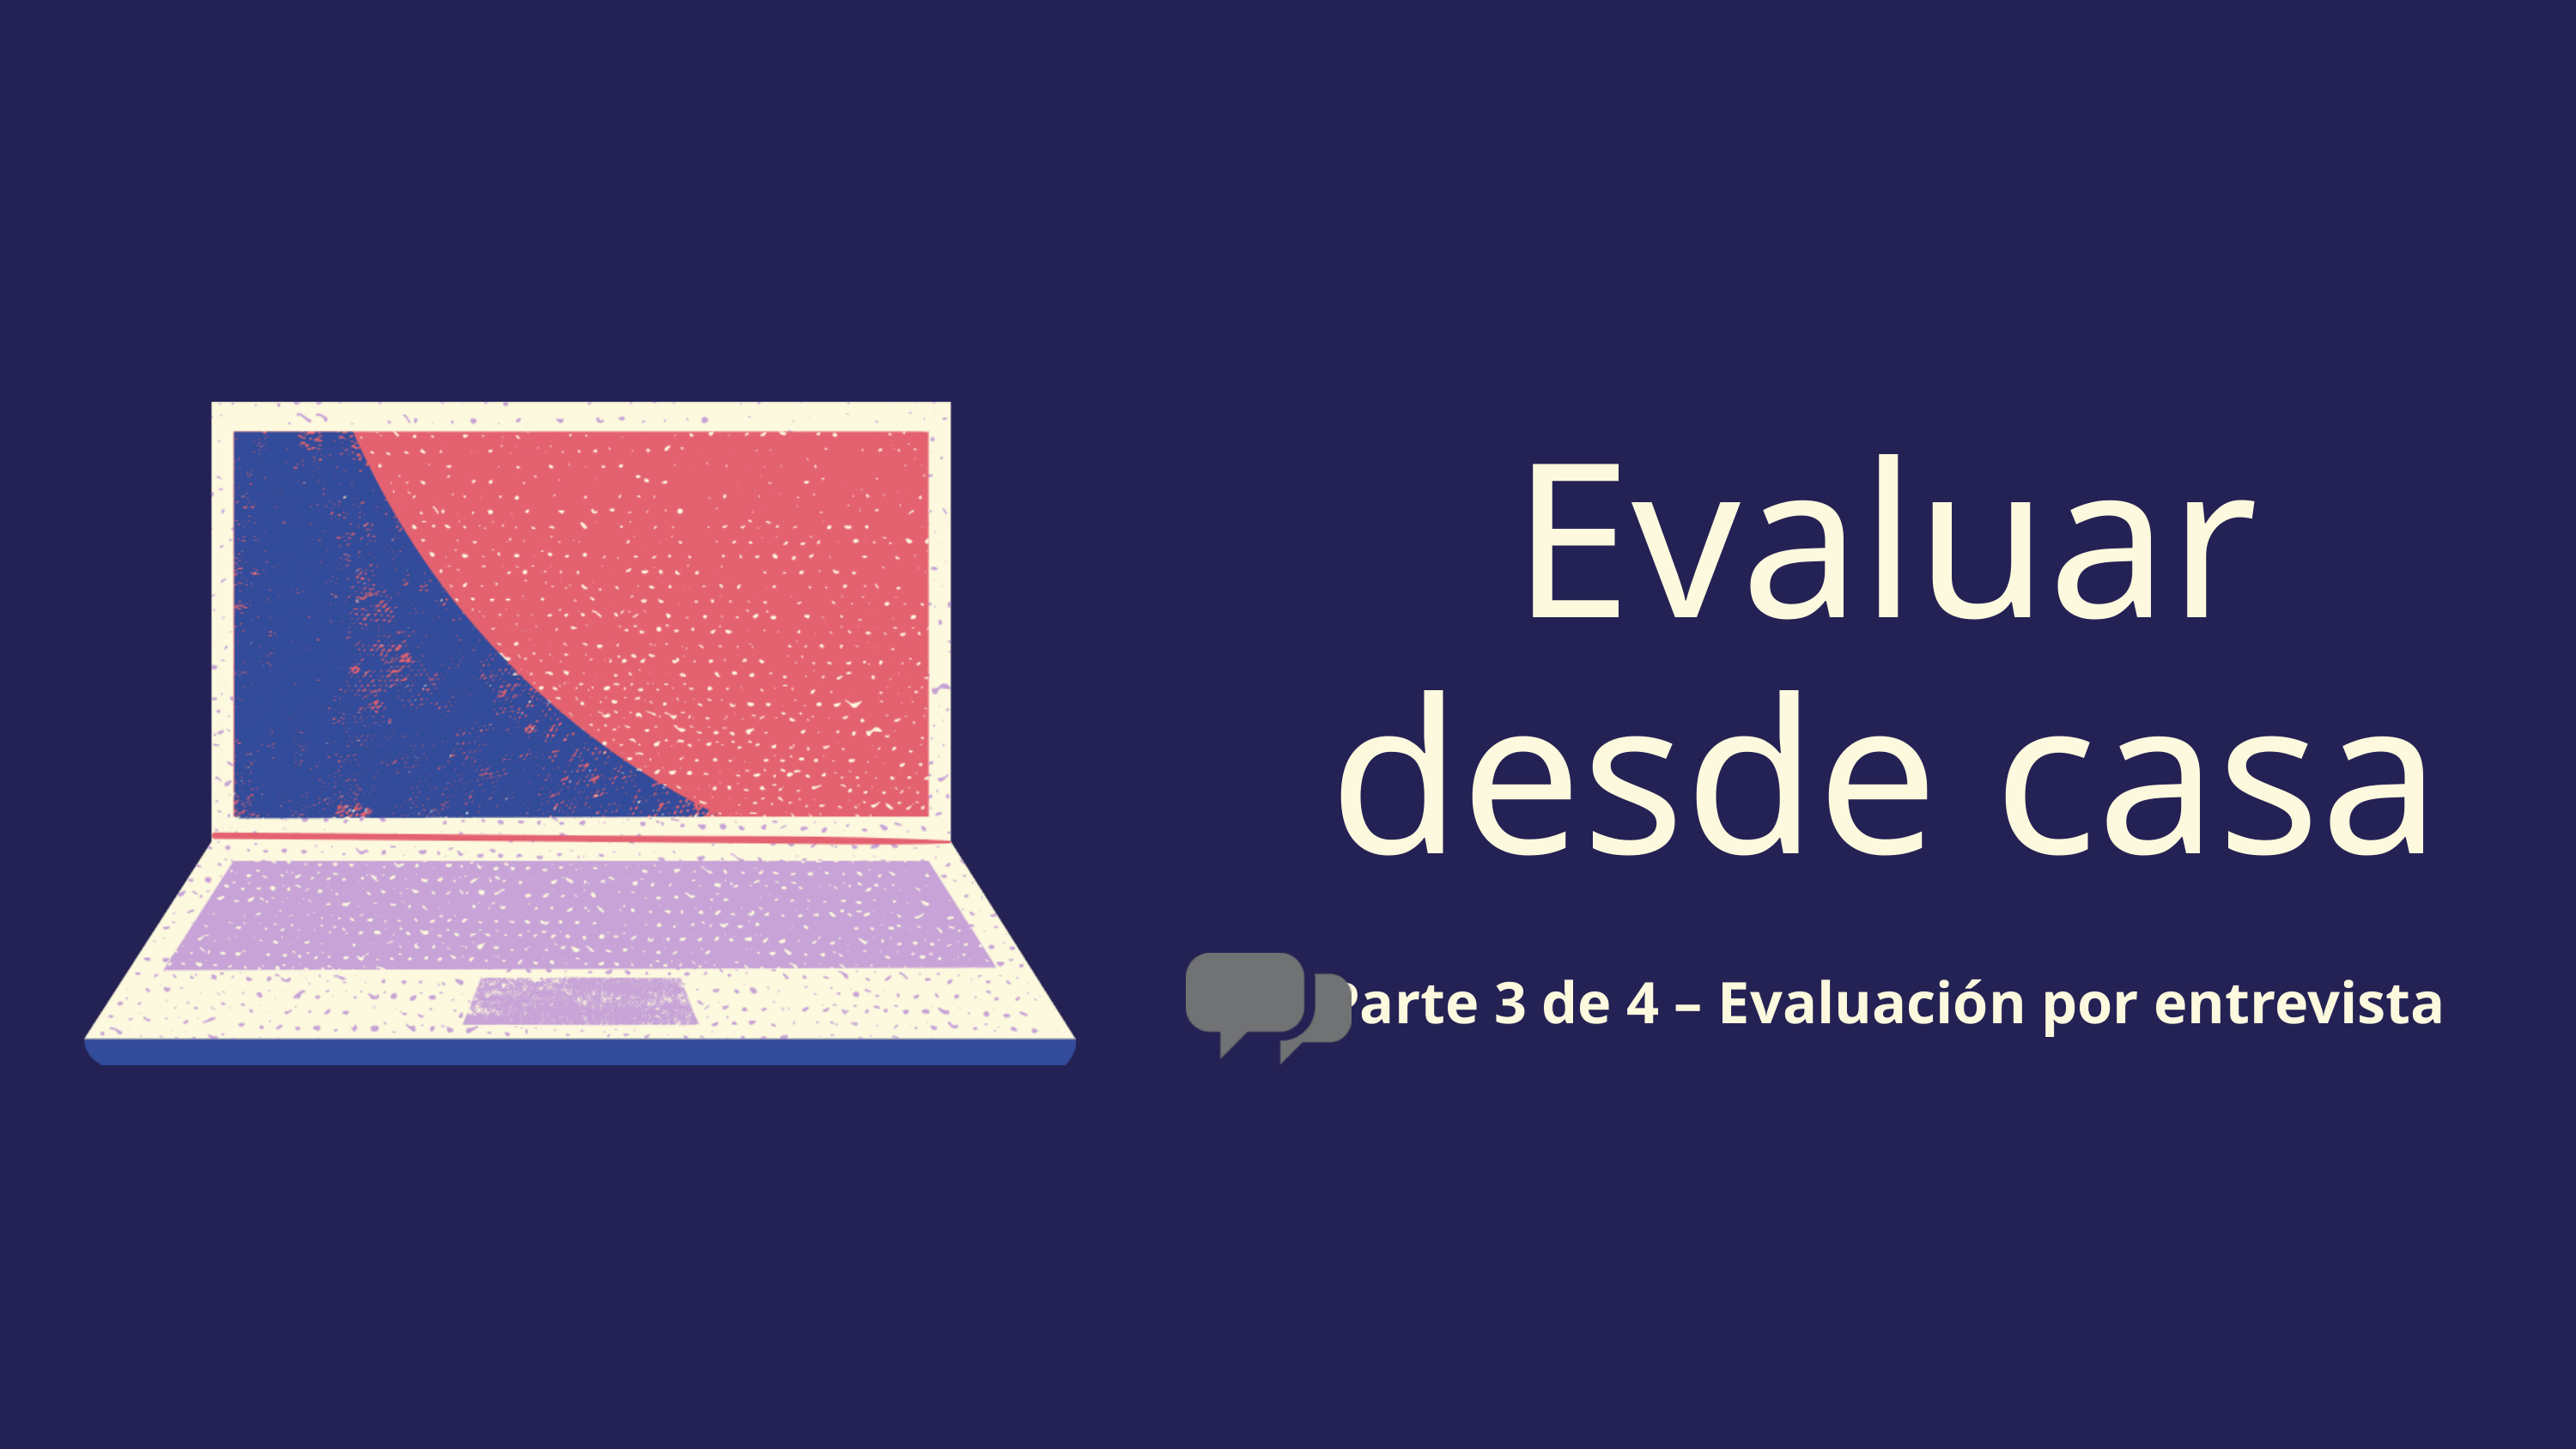

Evaluar desde casa
Parte 3 de 4 – Evaluación por entrevista